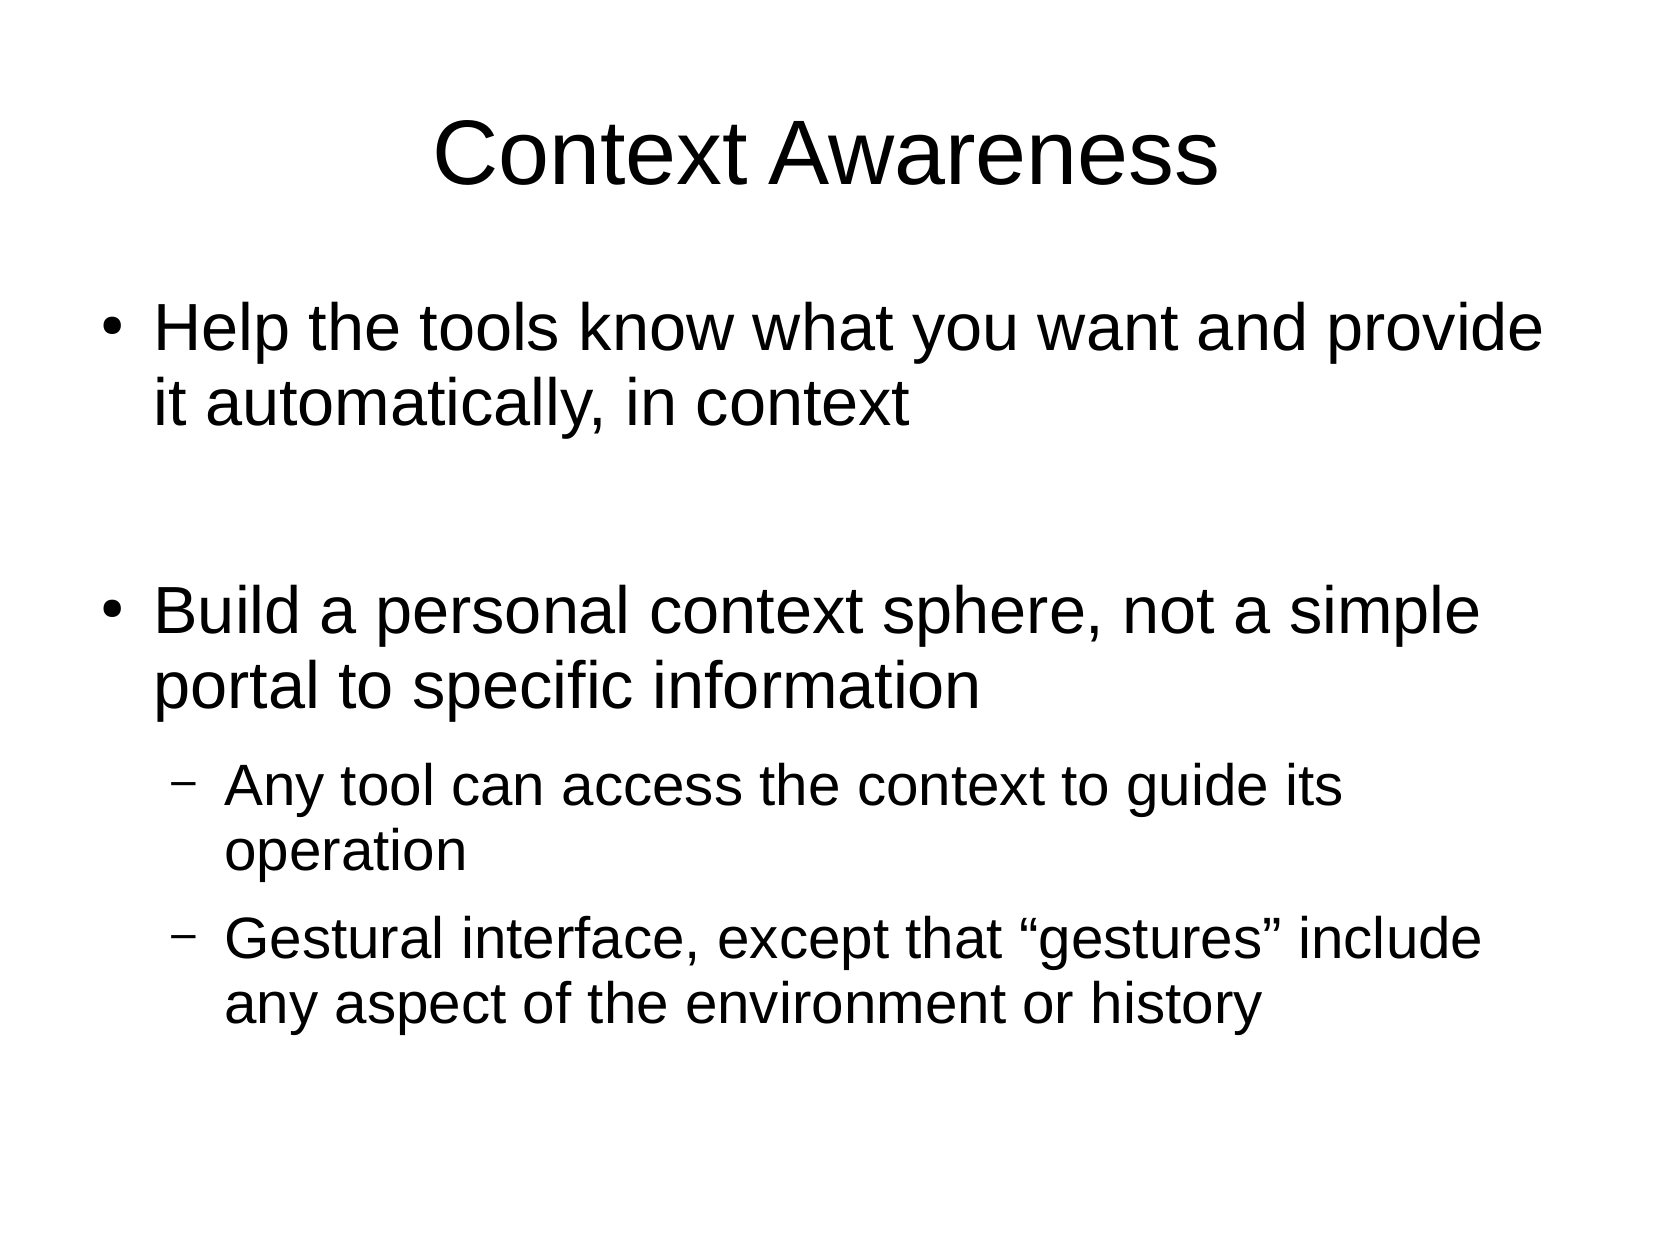

# Context Awareness
Help the tools know what you want and provide it automatically, in context
Build a personal context sphere, not a simple portal to specific information
Any tool can access the context to guide its operation
Gestural interface, except that “gestures” include any aspect of the environment or history